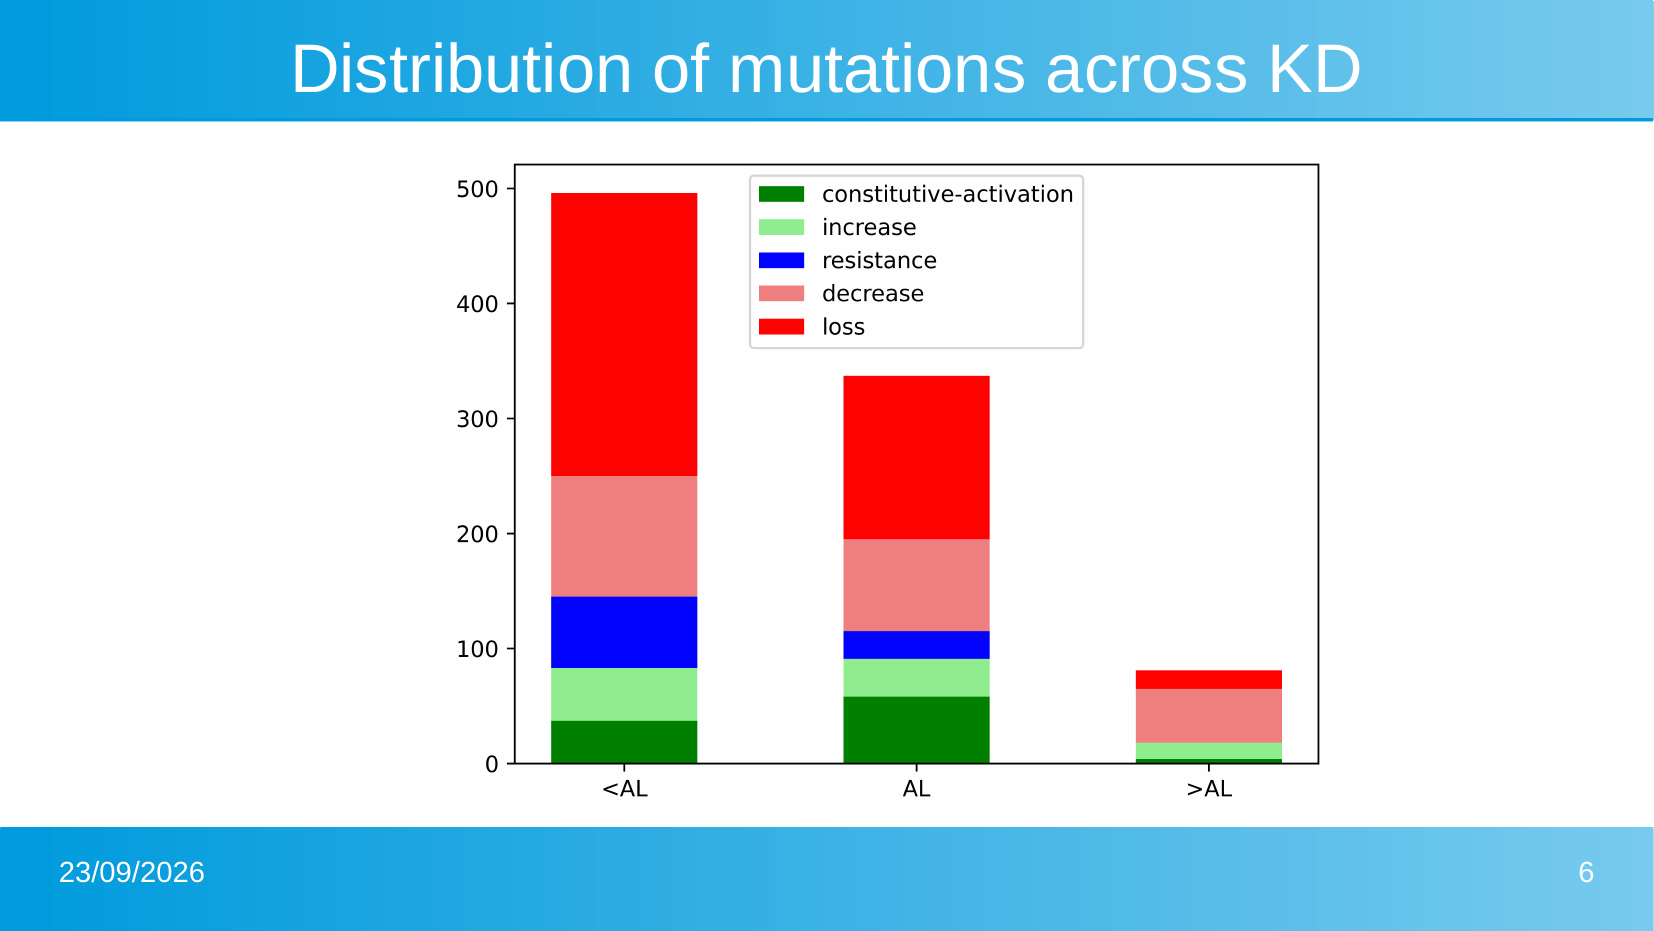

# Distribution of mutations across KD
6